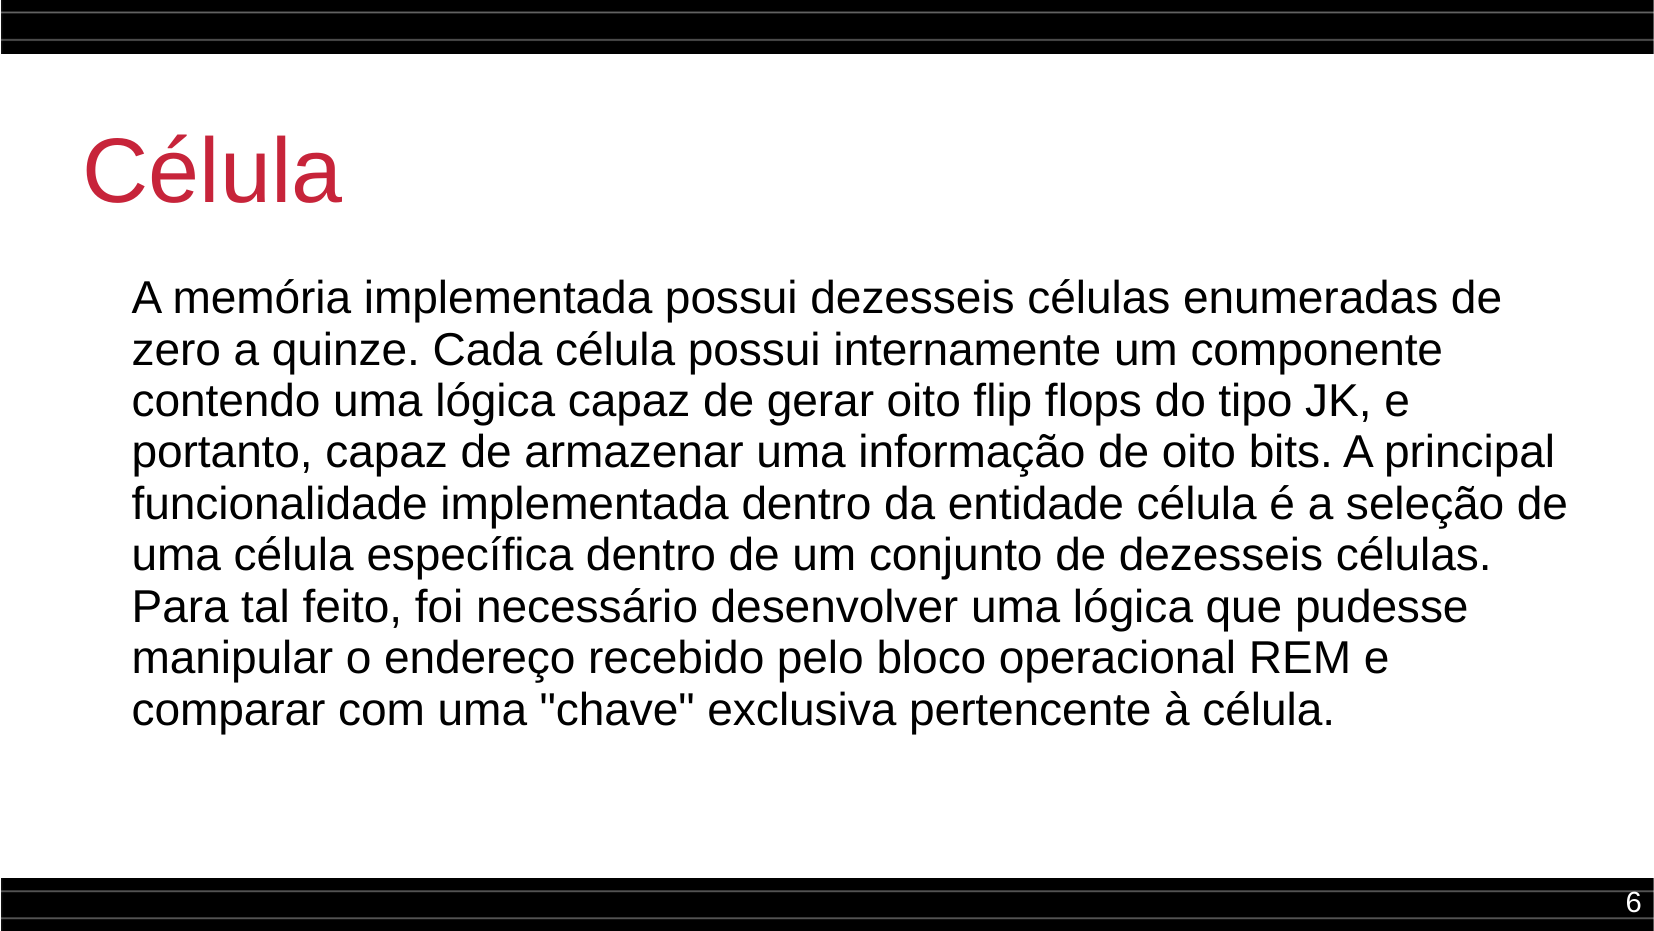

# Célula
A memória implementada possui dezesseis células enumeradas de zero a quinze. Cada célula possui internamente um componente contendo uma lógica capaz de gerar oito flip flops do tipo JK, e portanto, capaz de armazenar uma informação de oito bits. A principal funcionalidade implementada dentro da entidade célula é a seleção de uma célula específica dentro de um conjunto de dezesseis células. Para tal feito, foi necessário desenvolver uma lógica que pudesse manipular o endereço recebido pelo bloco operacional REM e comparar com uma "chave" exclusiva pertencente à célula.